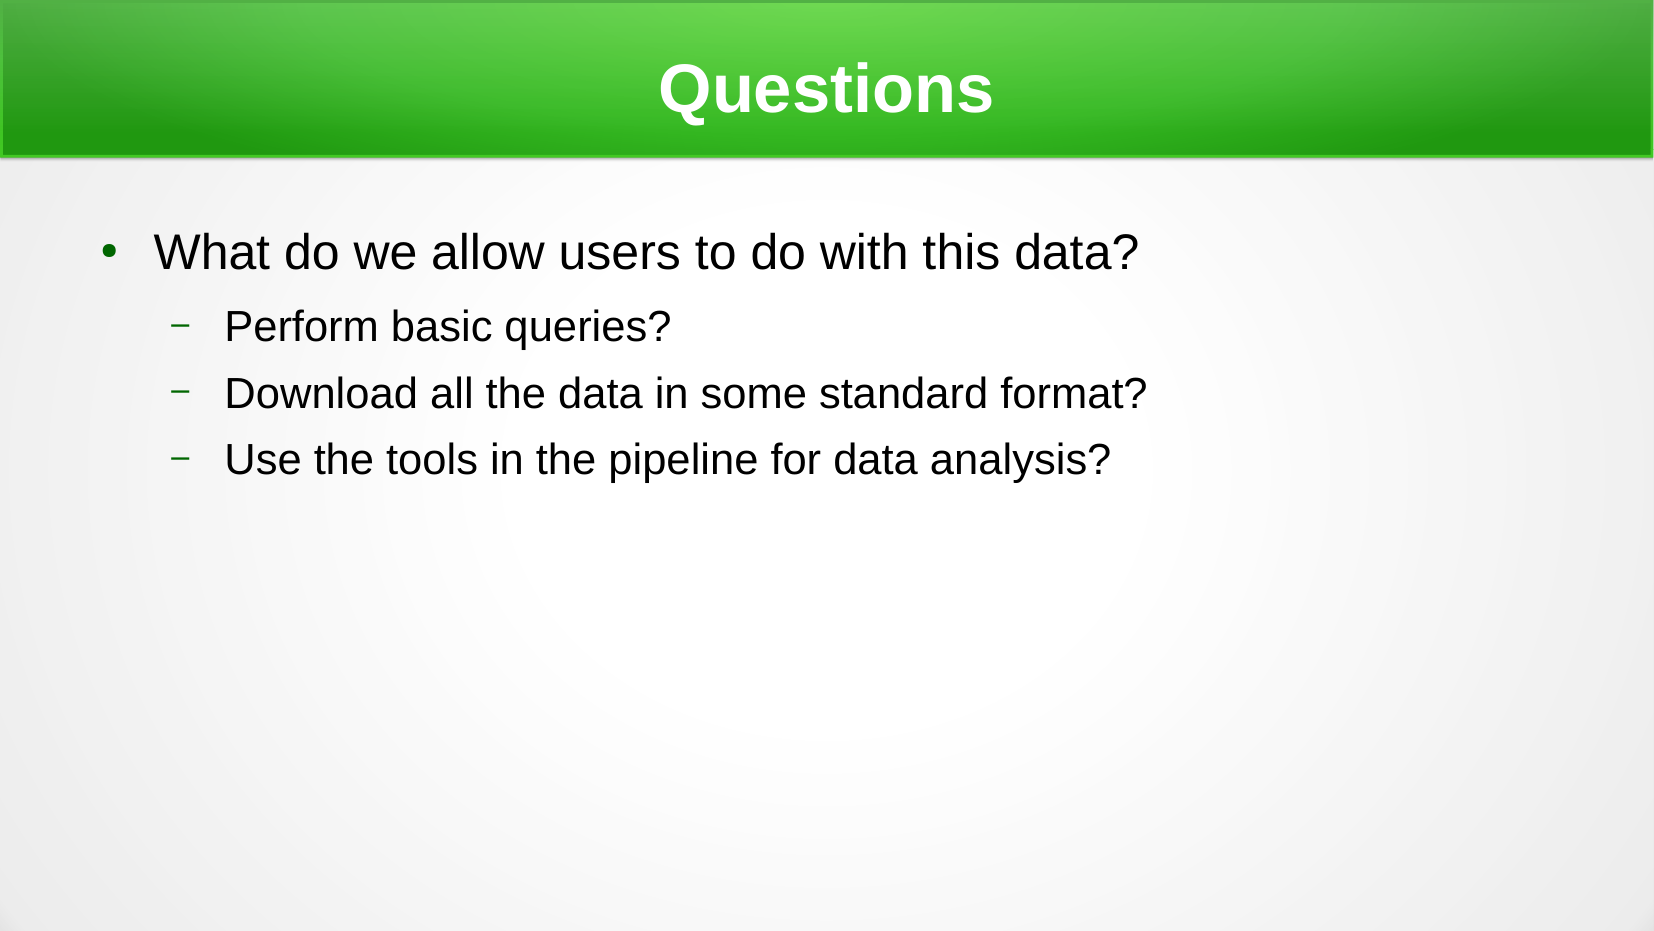

# Questions
What do we allow users to do with this data?
Perform basic queries?
Download all the data in some standard format?
Use the tools in the pipeline for data analysis?